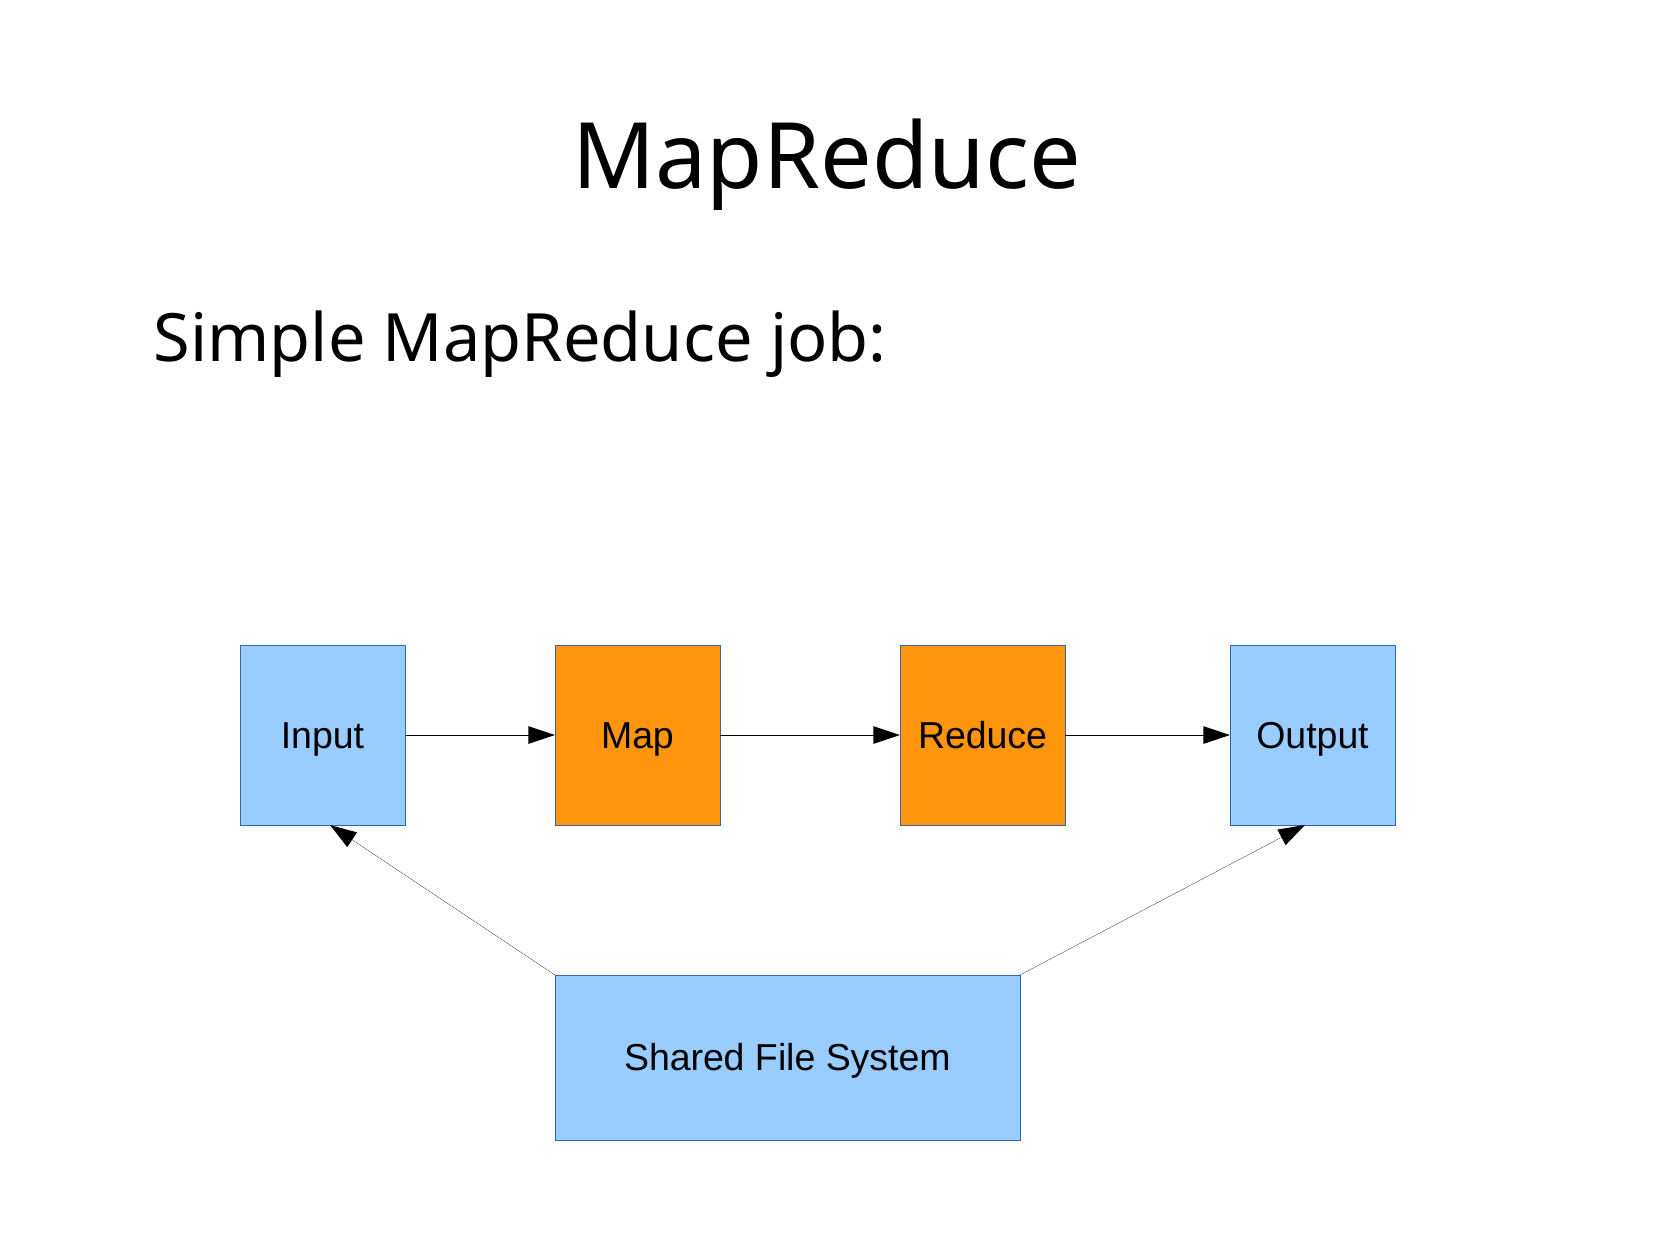

# MapReduce
Simple MapReduce job:
Input
Map
Reduce
Output
Shared File System